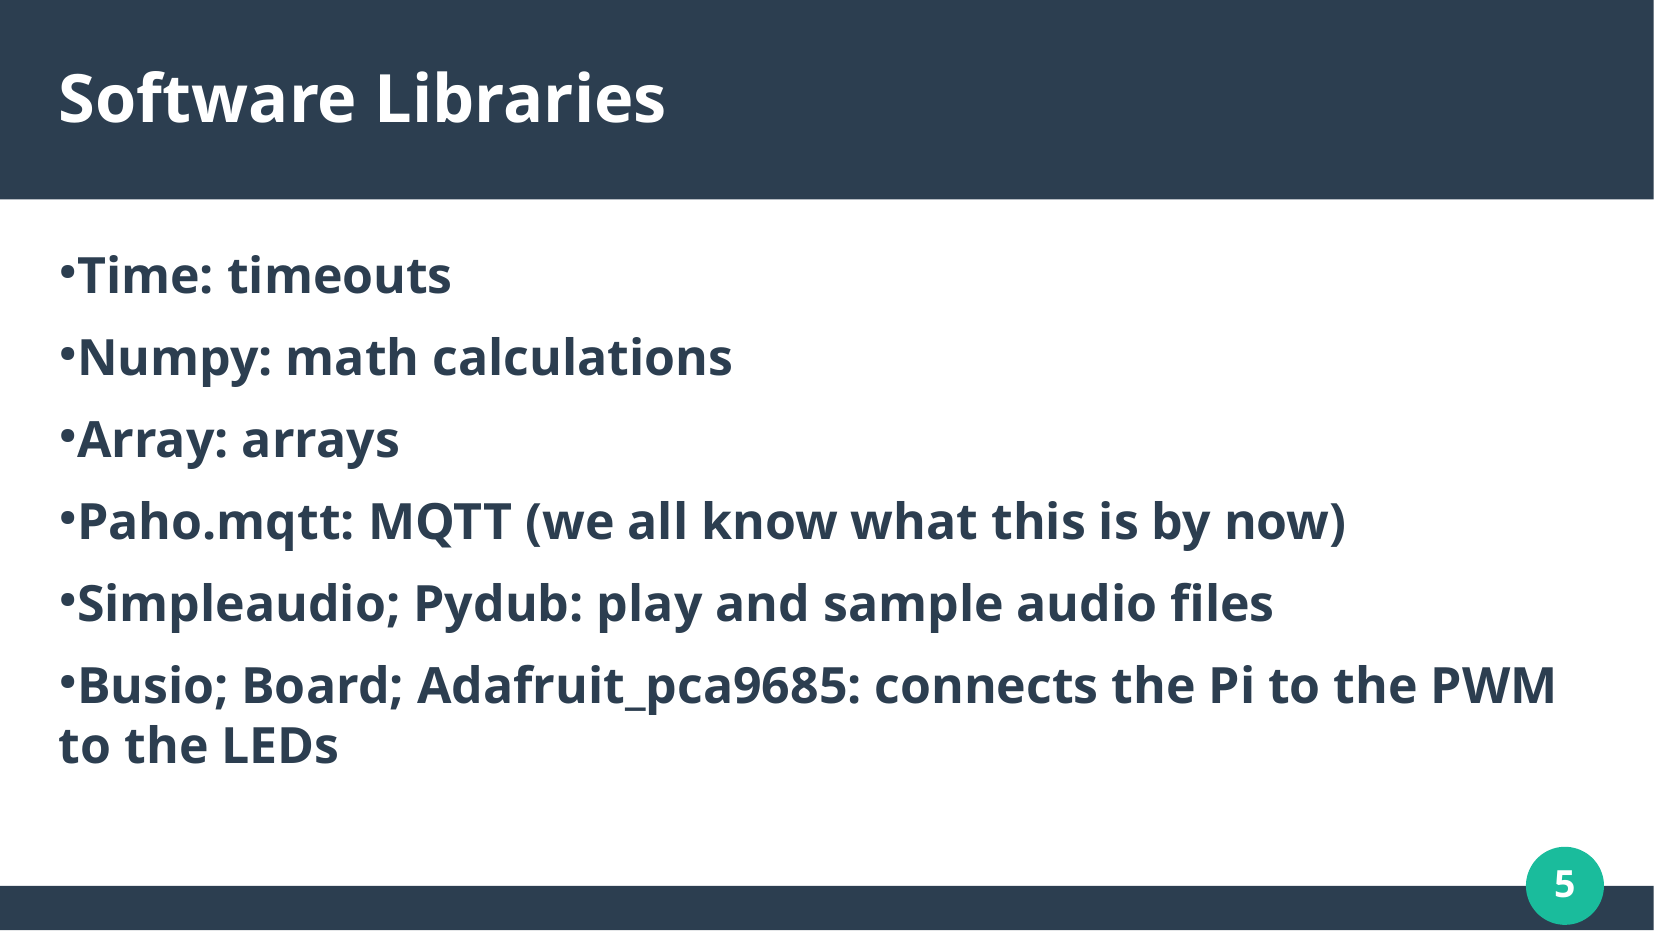

# Software Libraries
Time: timeouts
Numpy: math calculations
Array: arrays
Paho.mqtt: MQTT (we all know what this is by now)
Simpleaudio; Pydub: play and sample audio files
Busio; Board; Adafruit_pca9685: connects the Pi to the PWM to the LEDs